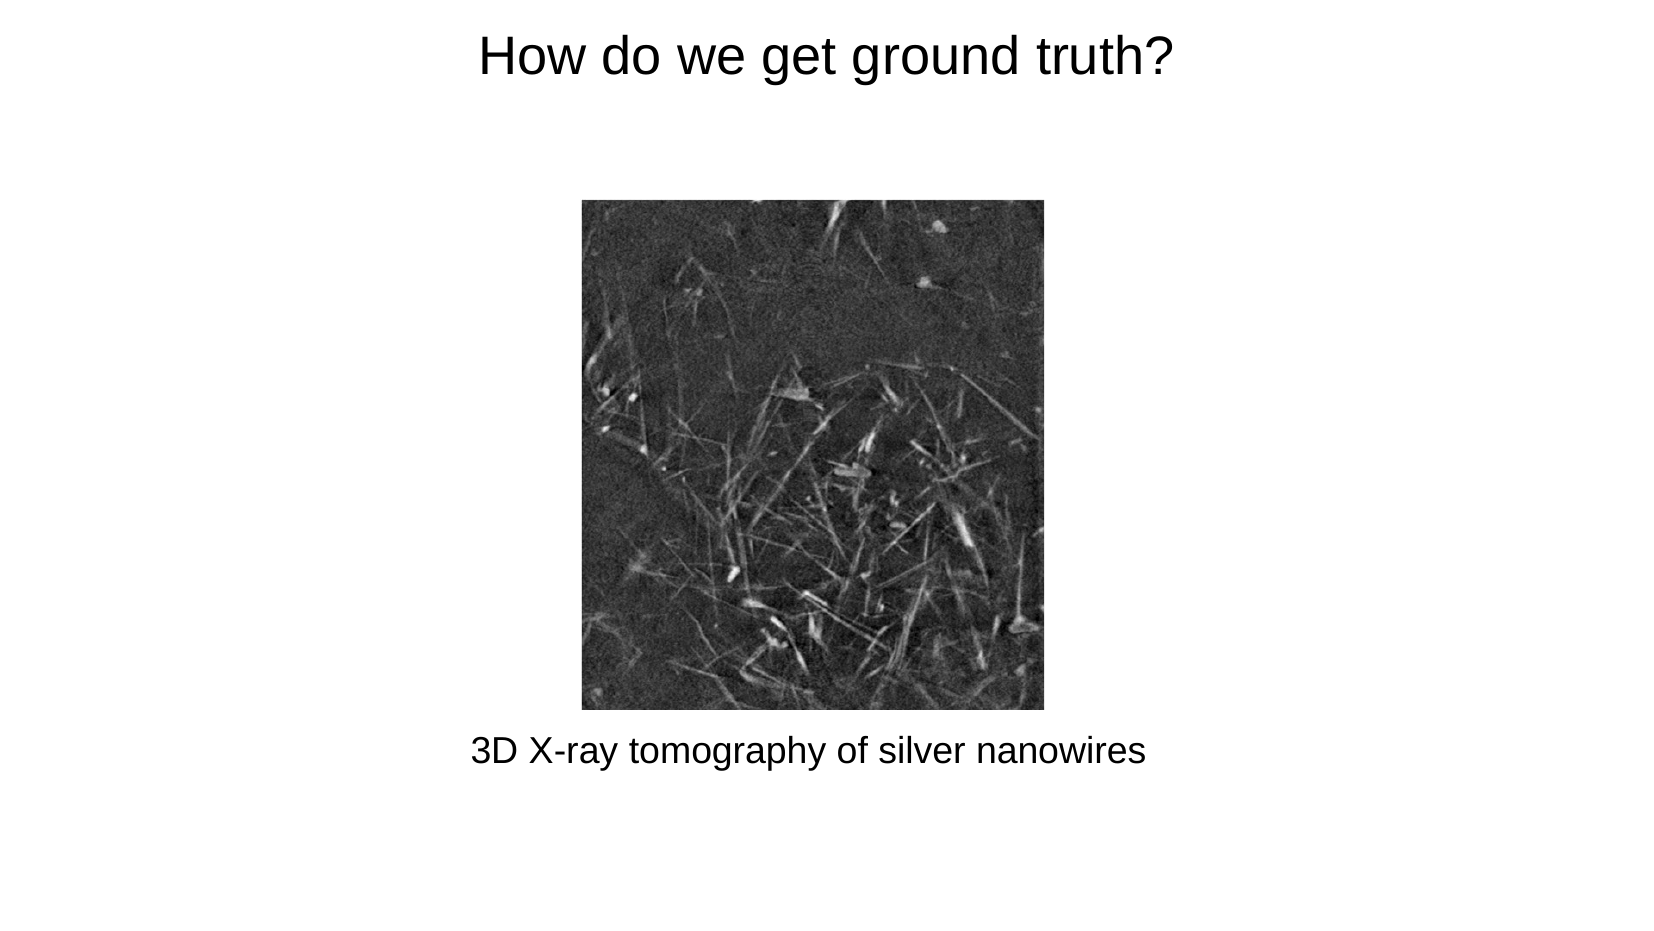

How do we get ground truth?
3D X-ray tomography of silver nanowires